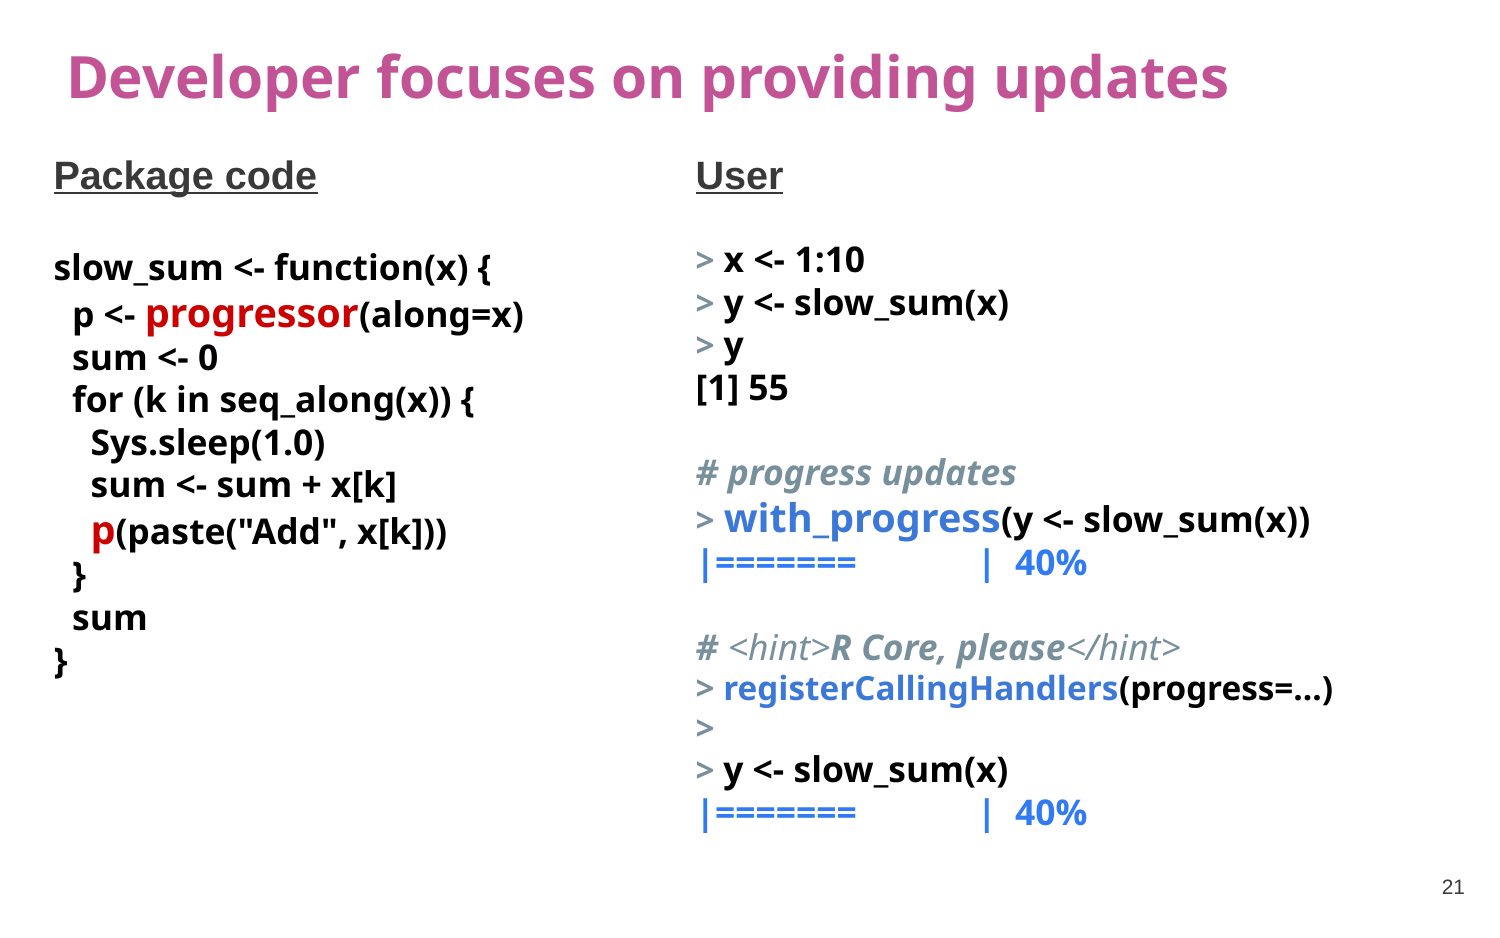

# Developer focuses on providing updates
Package code
slow_sum <- function(x) {
 p <- progressor(along=x)
 sum <- 0
 for (k in seq_along(x)) {
 Sys.sleep(1.0)
 sum <- sum + x[k]
 p(paste("Add", x[k]))
 }
 sum
}
User
> x <- 1:10
> y <- slow_sum(x)
> y
[1] 55
# progress updates
> with_progress(y <- slow_sum(x))
|======= | 40%
# <hint>R Core, please</hint>
> registerCallingHandlers(progress=...)
>
> y <- slow_sum(x)
|======= | 40%